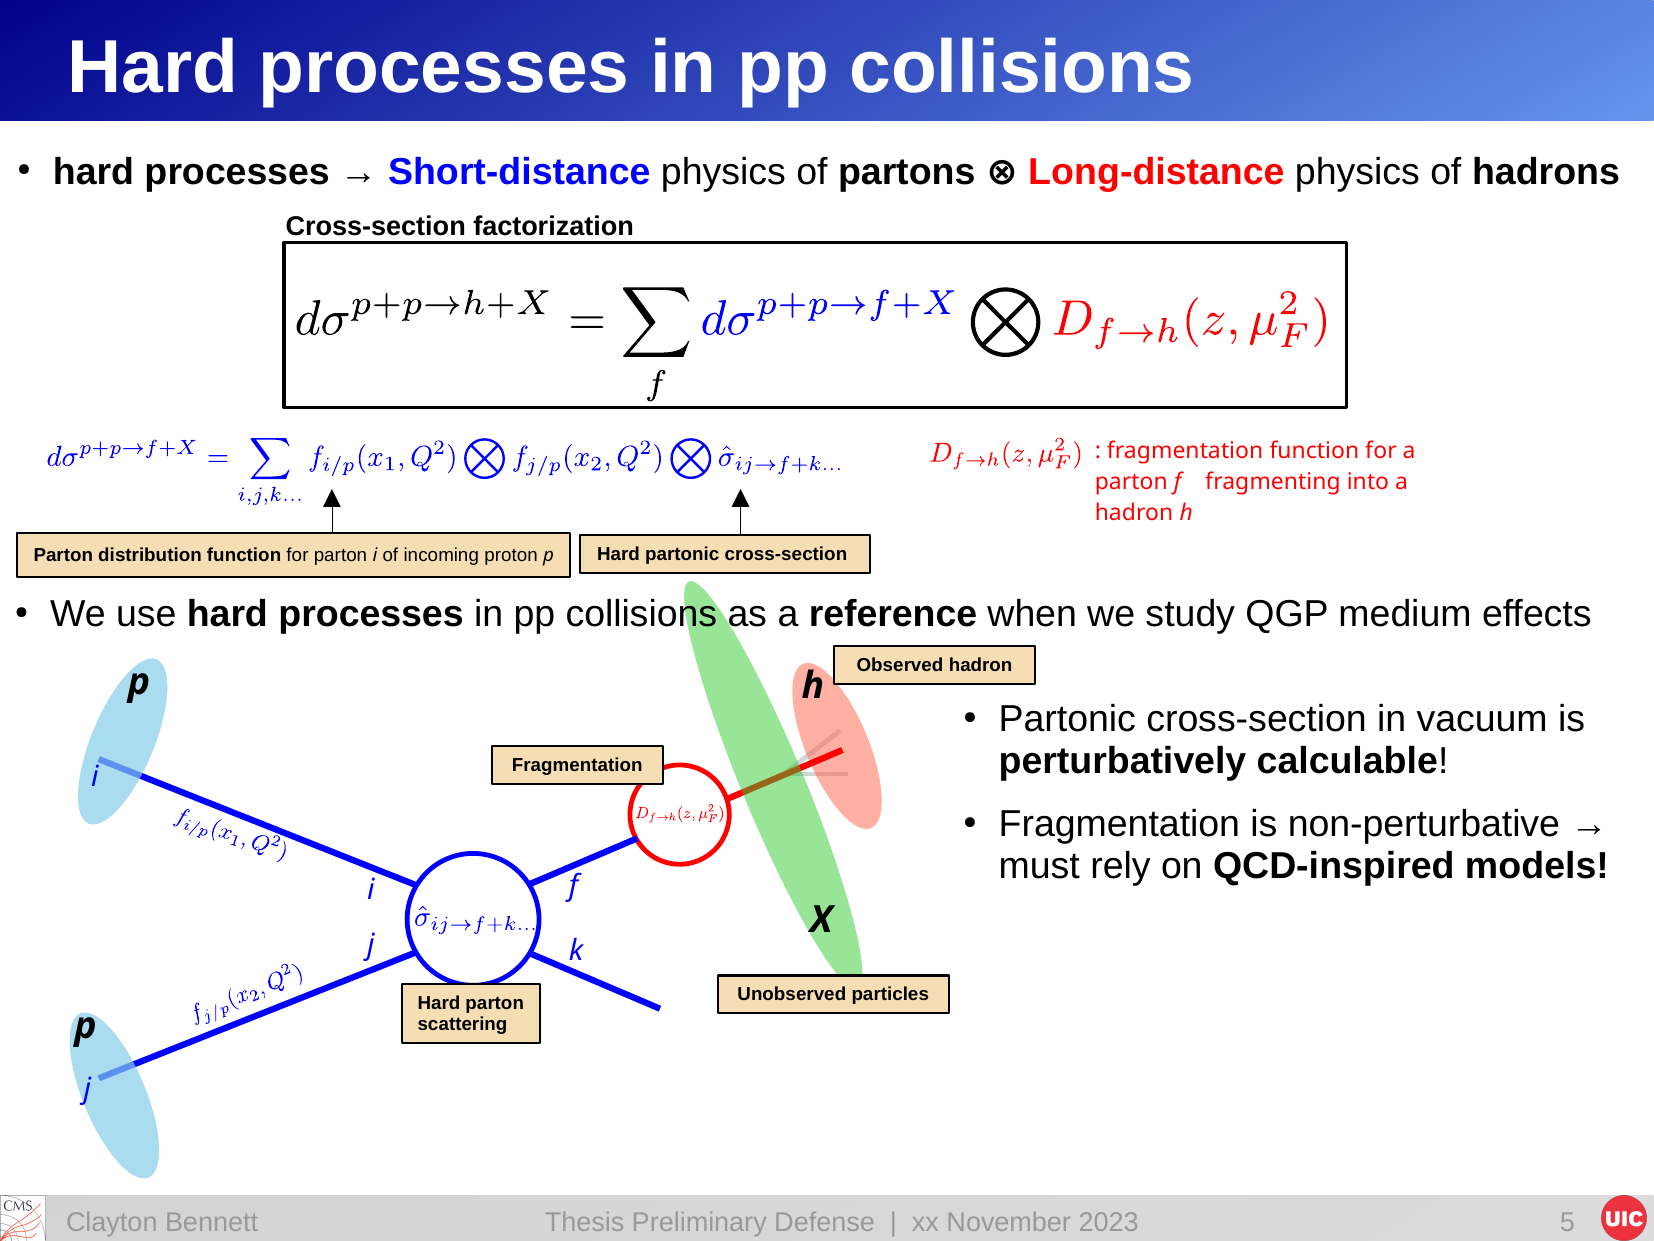

Hard processes in pp collisions
hard processes → Short-distance physics of partons ⊗ Long-distance physics of hadrons
Cross-section factorization
: fragmentation function for a parton f fragmenting into a hadron h
Parton distribution function for parton i of incoming proton p
Hard partonic cross-section
p
h
i
f
i
X
j
k
p
j
We use hard processes in pp collisions as a reference when we study QGP medium effects
Observed hadron
Partonic cross-section in vacuum is perturbatively calculable!
Fragmentation is non-perturbative → must rely on QCD-inspired models!
Fragmentation
Unobserved particles
Hard parton scattering
Clayton Bennett
Thesis Preliminary Defense | xx November 2023